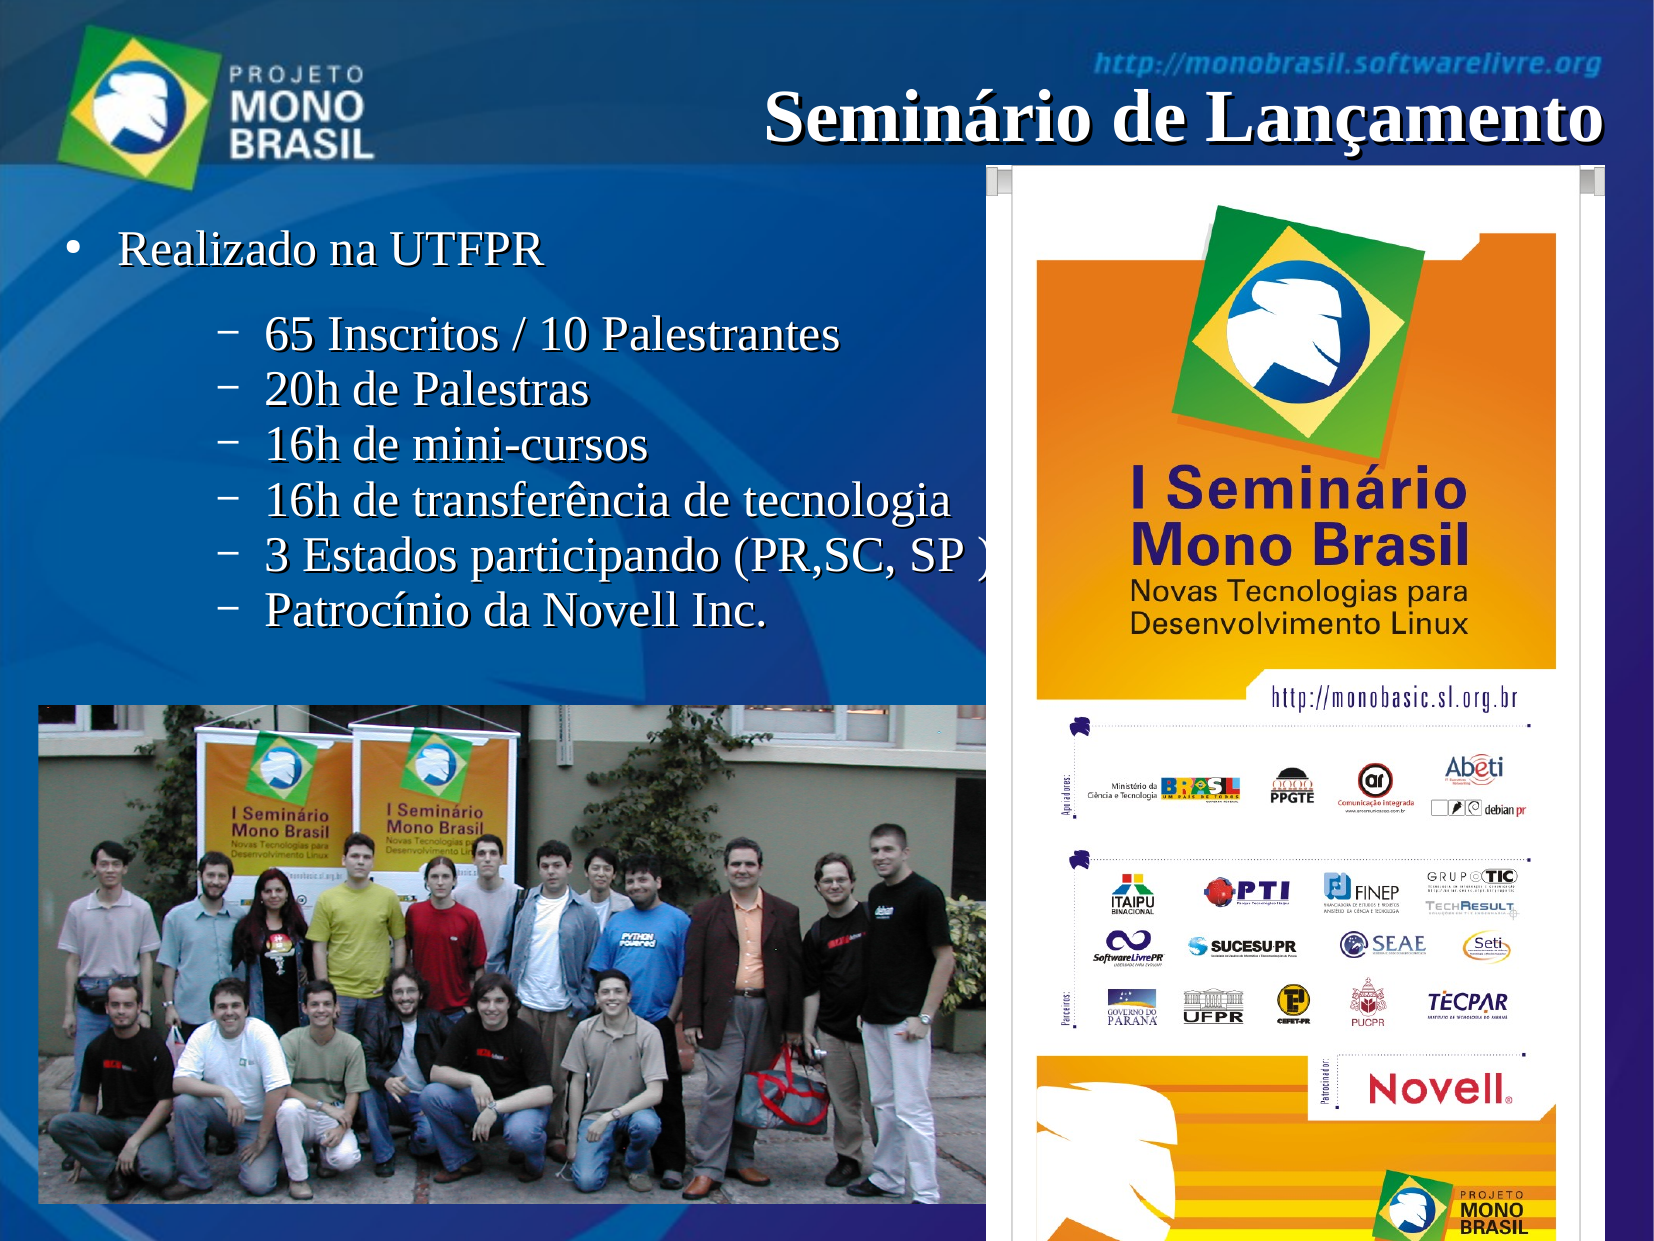

Seminário de Lançamento
# Realizado na UTFPR
65 Inscritos / 10 Palestrantes
20h de Palestras
16h de mini-cursos
16h de transferência de tecnologia
3 Estados participando (PR,SC, SP )
Patrocínio da Novell Inc.